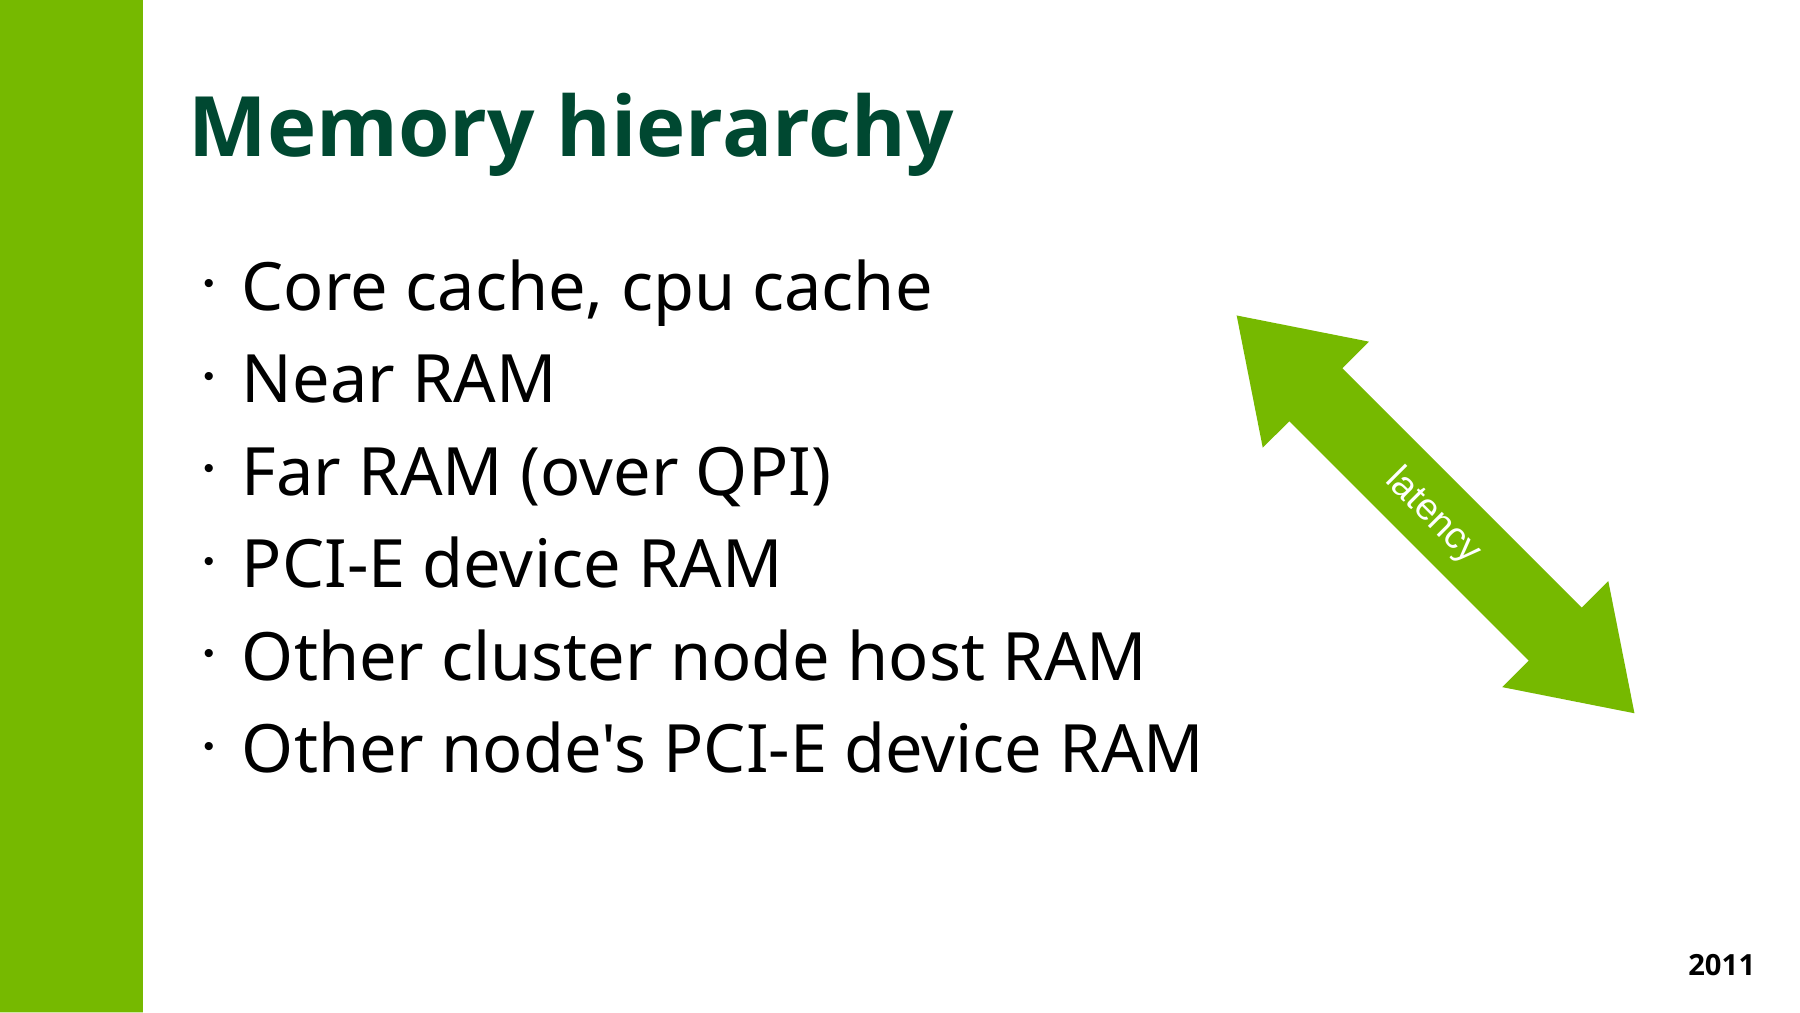

Memory hierarchy
# Core cache, cpu cache
Near RAM
Far RAM (over QPI)
PCI-E device RAM
Other cluster node host RAM
Other node's PCI-E device RAM
latency